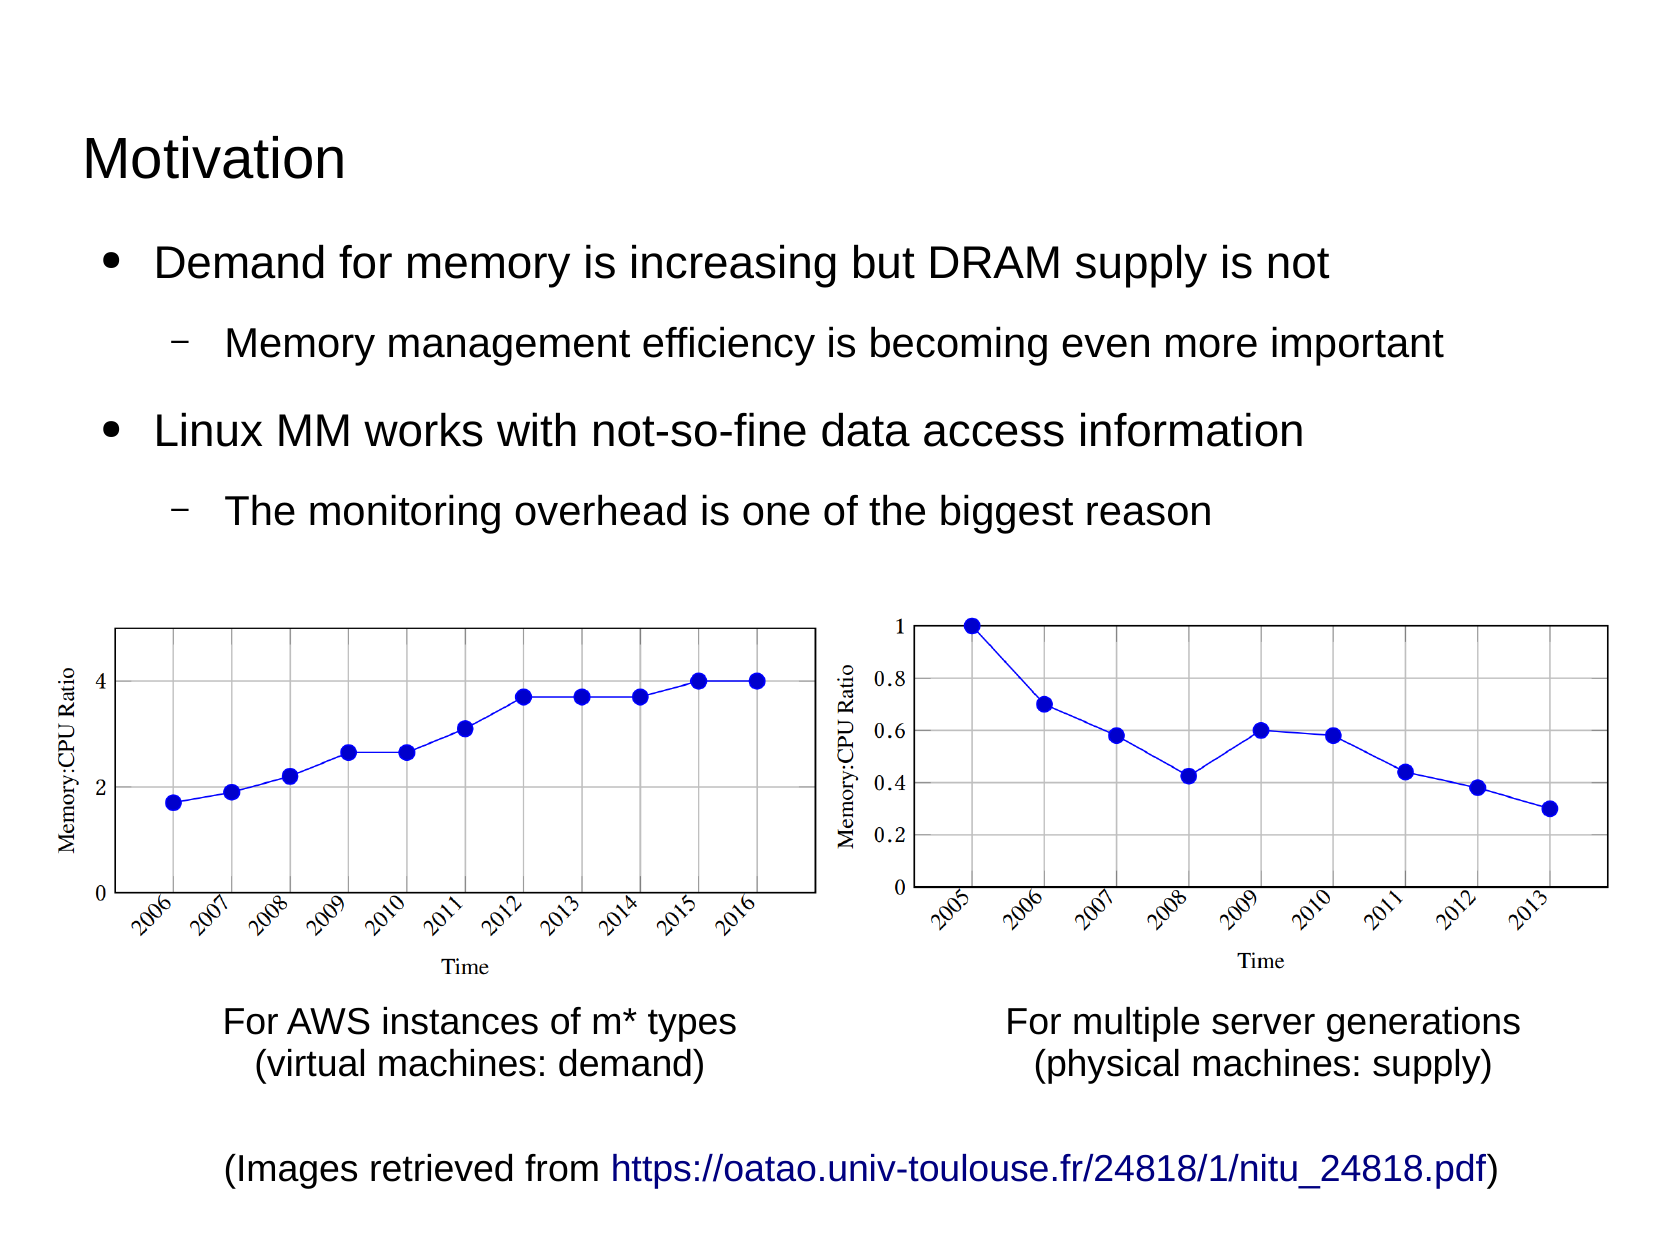

# Motivation
Demand for memory is increasing but DRAM supply is not
Memory management efficiency is becoming even more important
Linux MM works with not-so-fine data access information
The monitoring overhead is one of the biggest reason
For AWS instances of m* types
(virtual machines: demand)
For multiple server generations
(physical machines: supply)
(Images retrieved from https://oatao.univ-toulouse.fr/24818/1/nitu_24818.pdf)